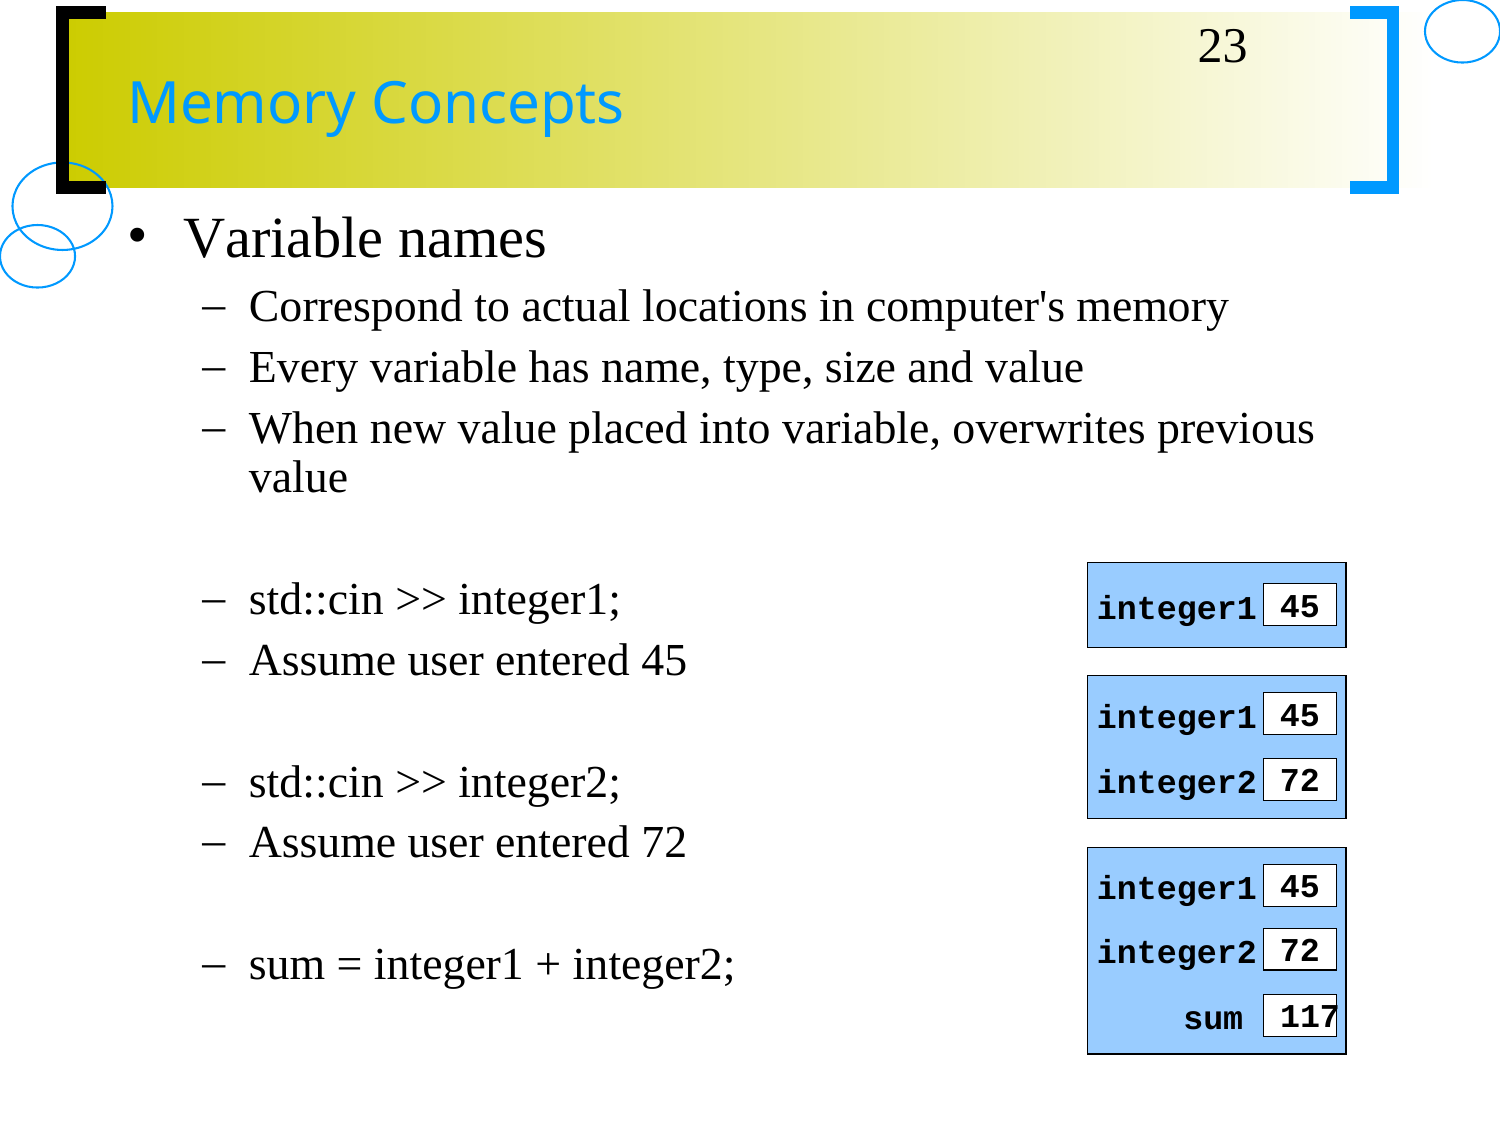

23
# Memory Concepts
Variable names
Correspond to actual locations in computer's memory
Every variable has name, type, size and value
When new value placed into variable, overwrites previous value
std::cin >> integer1;
Assume user entered 45
std::cin >> integer2;
Assume user entered 72
sum = integer1 + integer2;
45
integer1
45
integer1
72
integer2
45
integer1
72
integer2
117
sum